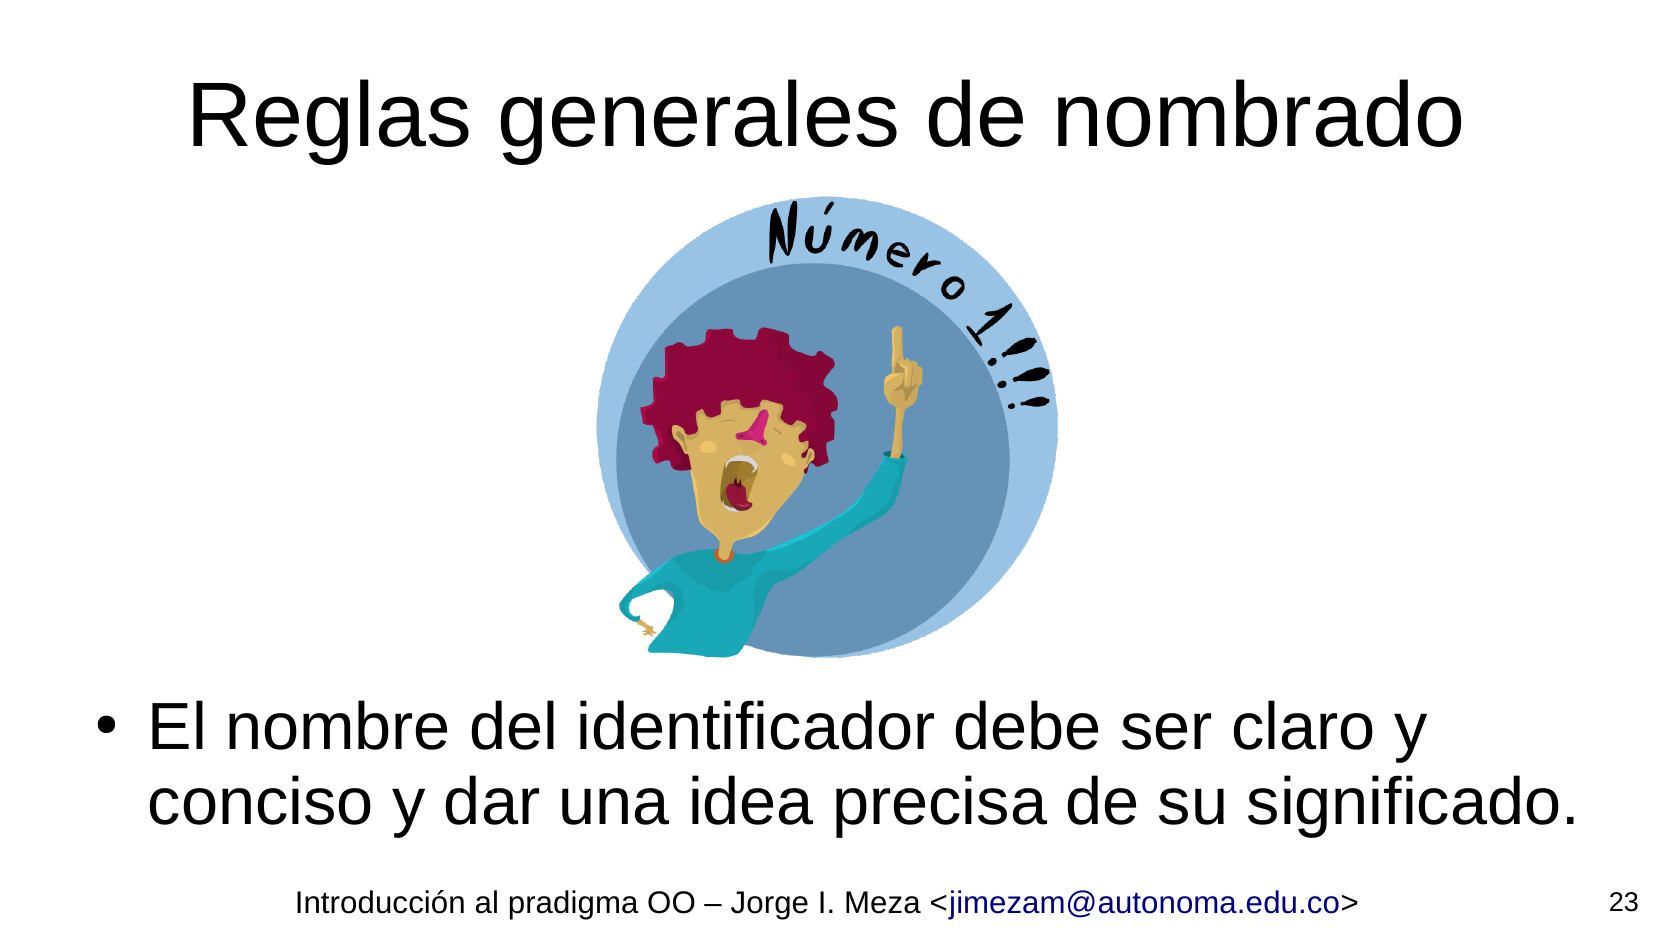

# Reglas generales de nombrado
El nombre del identificador debe ser claro y conciso y dar una idea precisa de su significado.